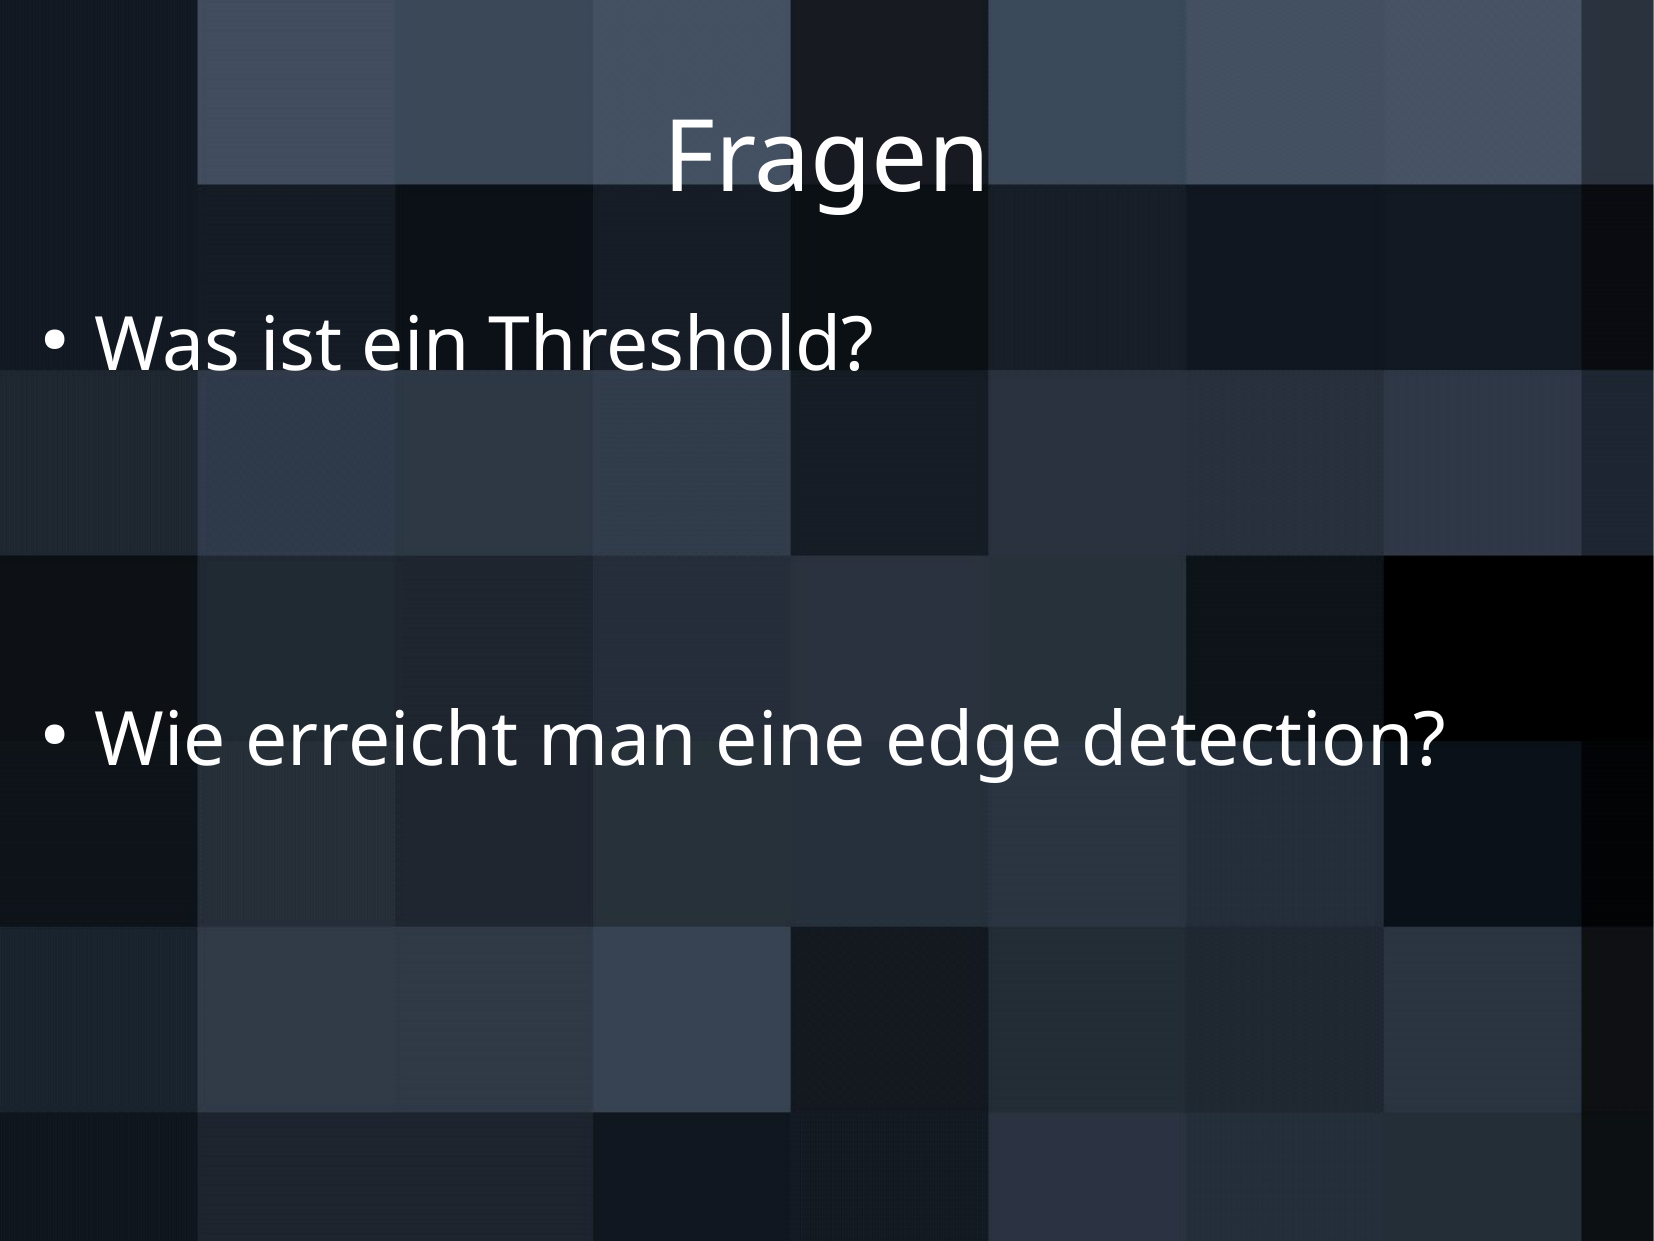

# Fragen
Was ist ein Threshold?
Wie erreicht man eine edge detection?